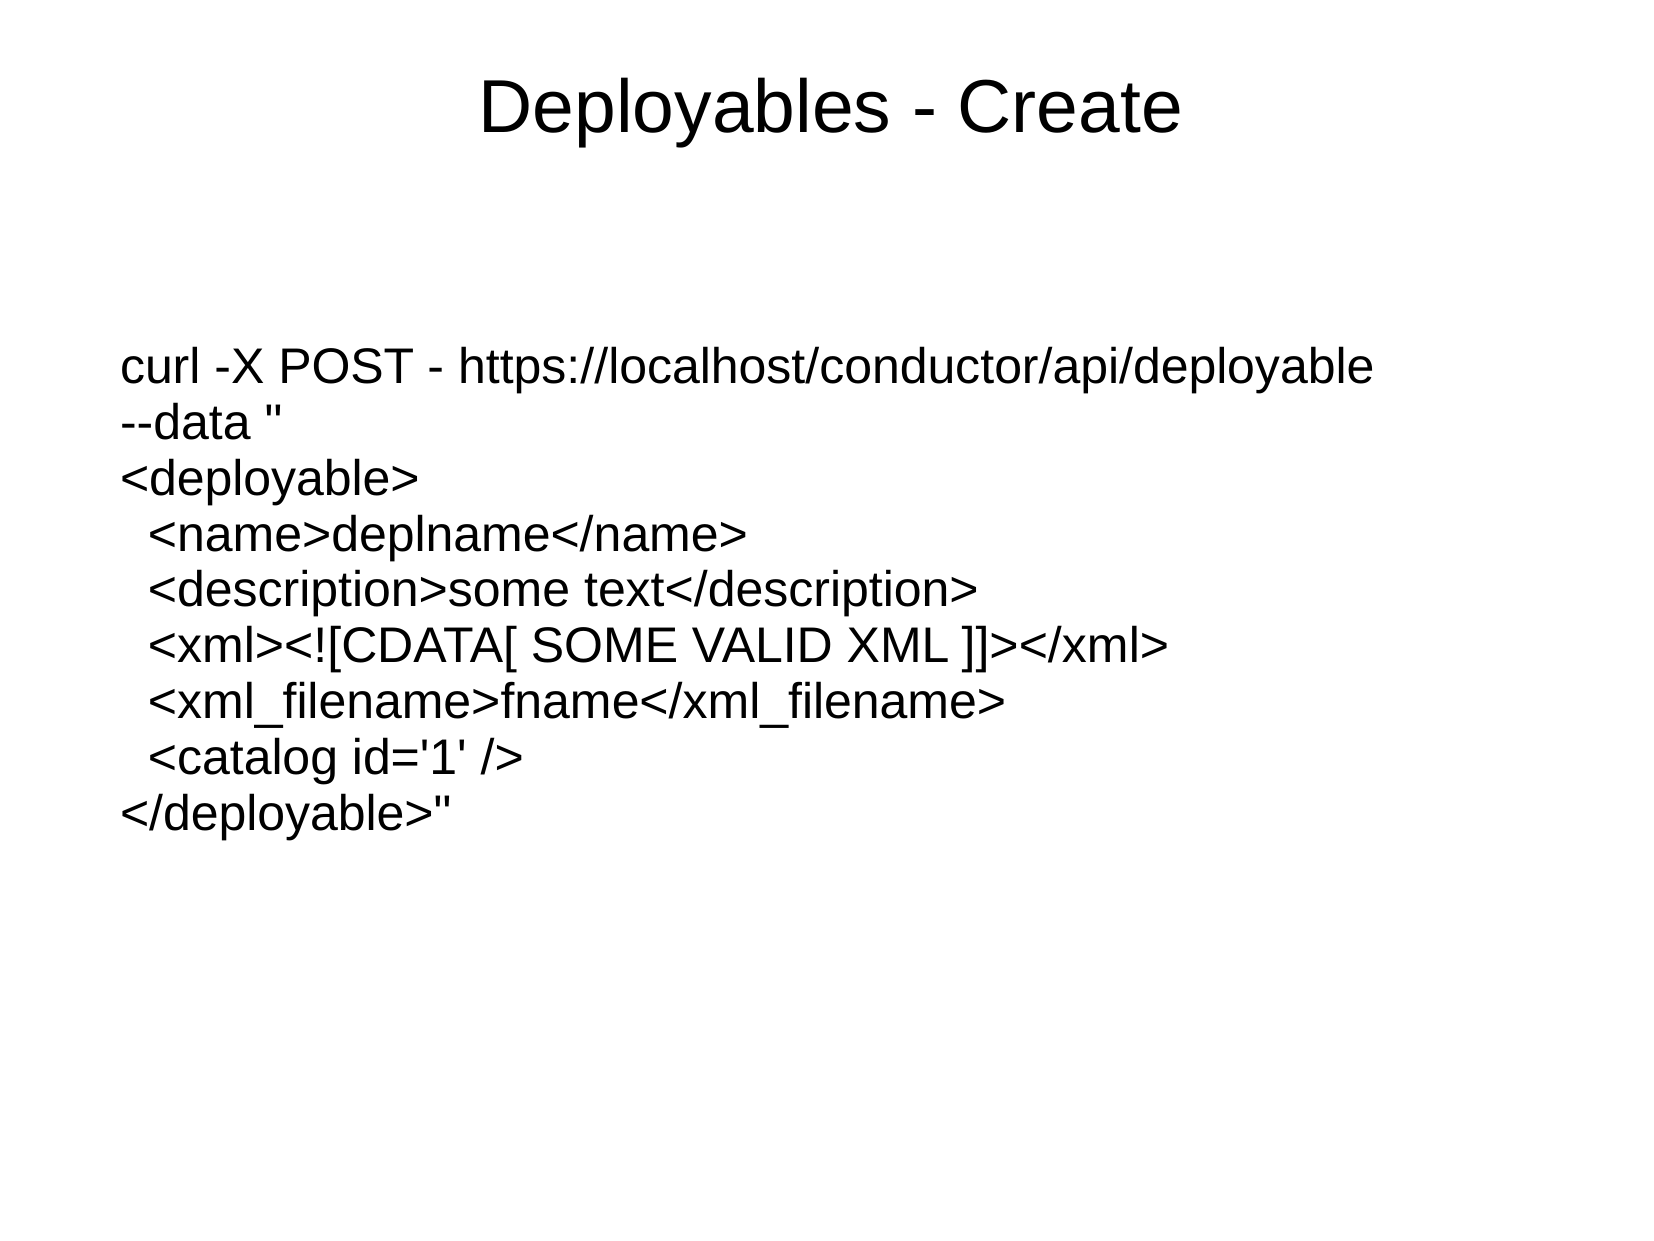

# Deployables - Create
curl -X POST - https://localhost/conductor/api/deployable
--data "
<deployable>
 <name>deplname</name>
 <description>some text</description>
 <xml><![CDATA[ SOME VALID XML ]]></xml>
 <xml_filename>fname</xml_filename>
 <catalog id='1' />
</deployable>"